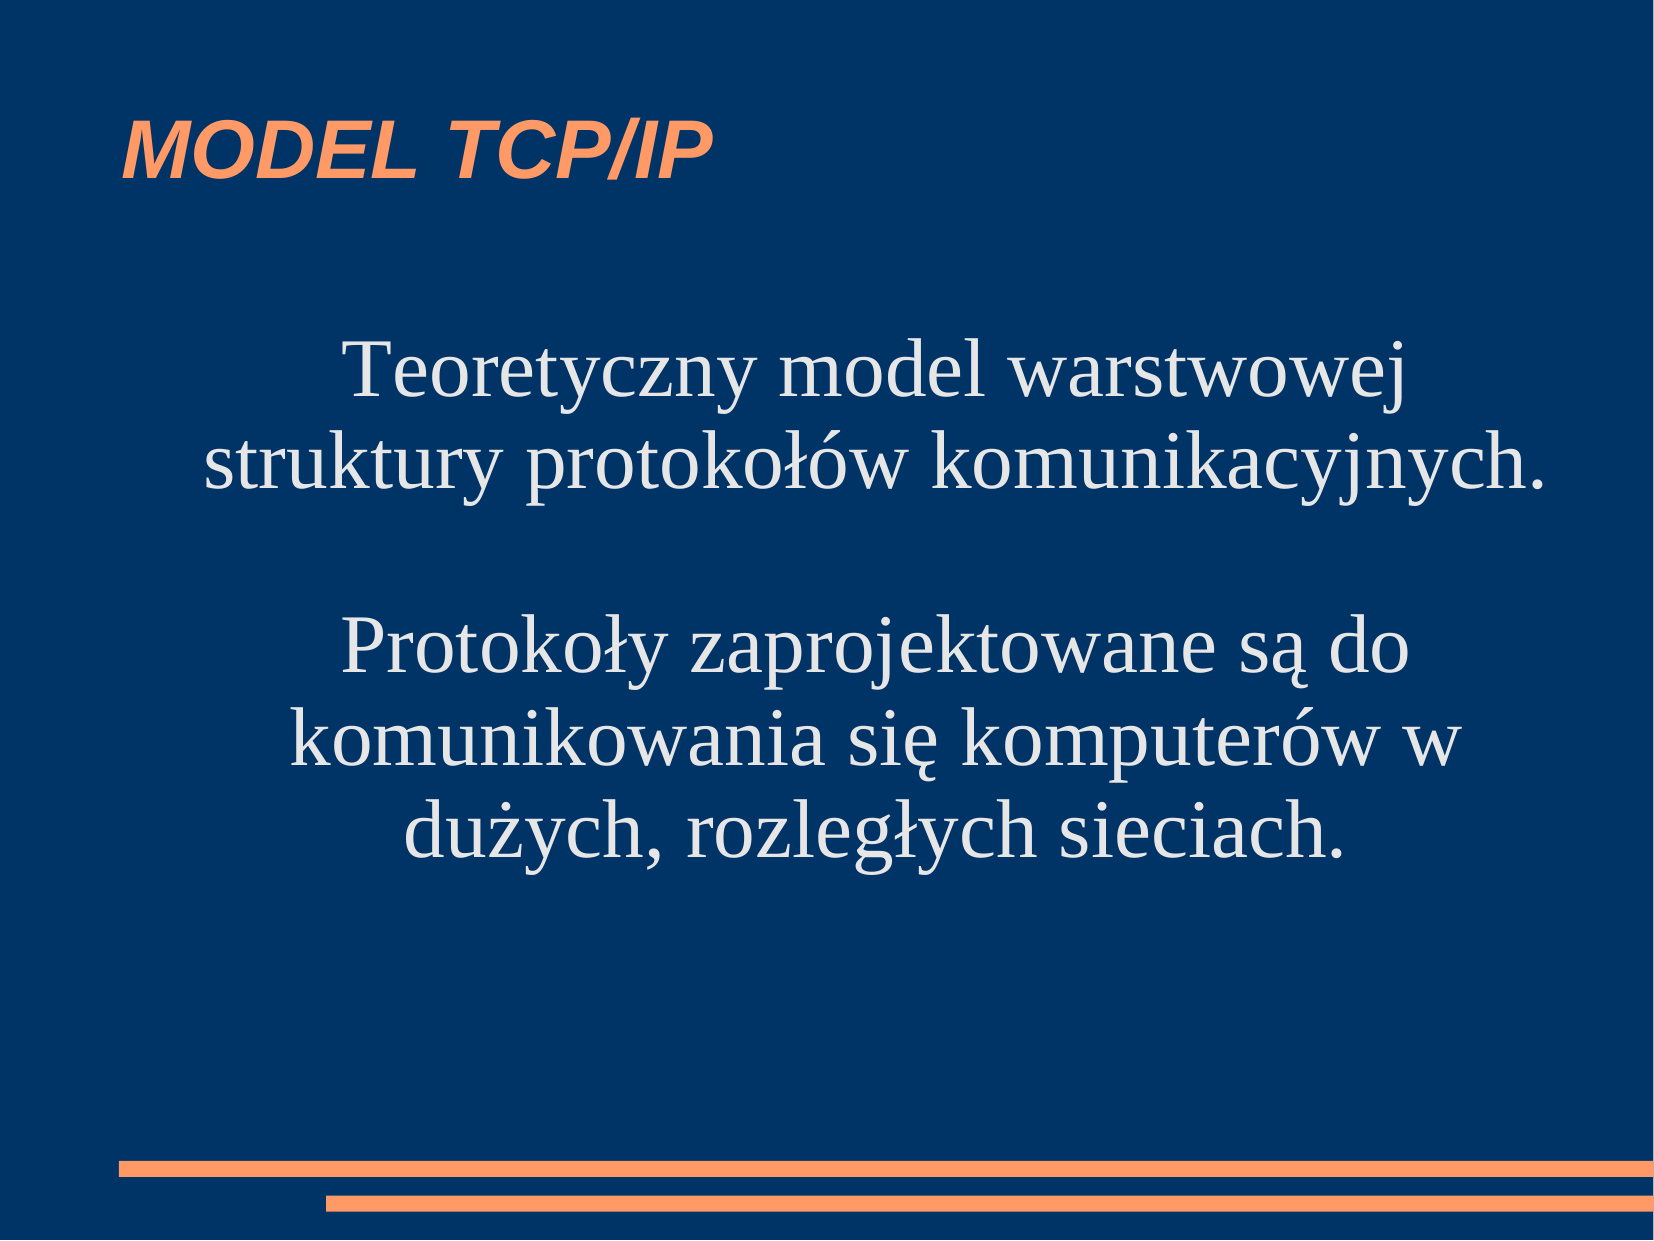

# MODEL TCP/IP
Teoretyczny model warstwowej struktury protokołów komunikacyjnych.
Protokoły zaprojektowane są do komunikowania się komputerów w dużych, rozległych sieciach.